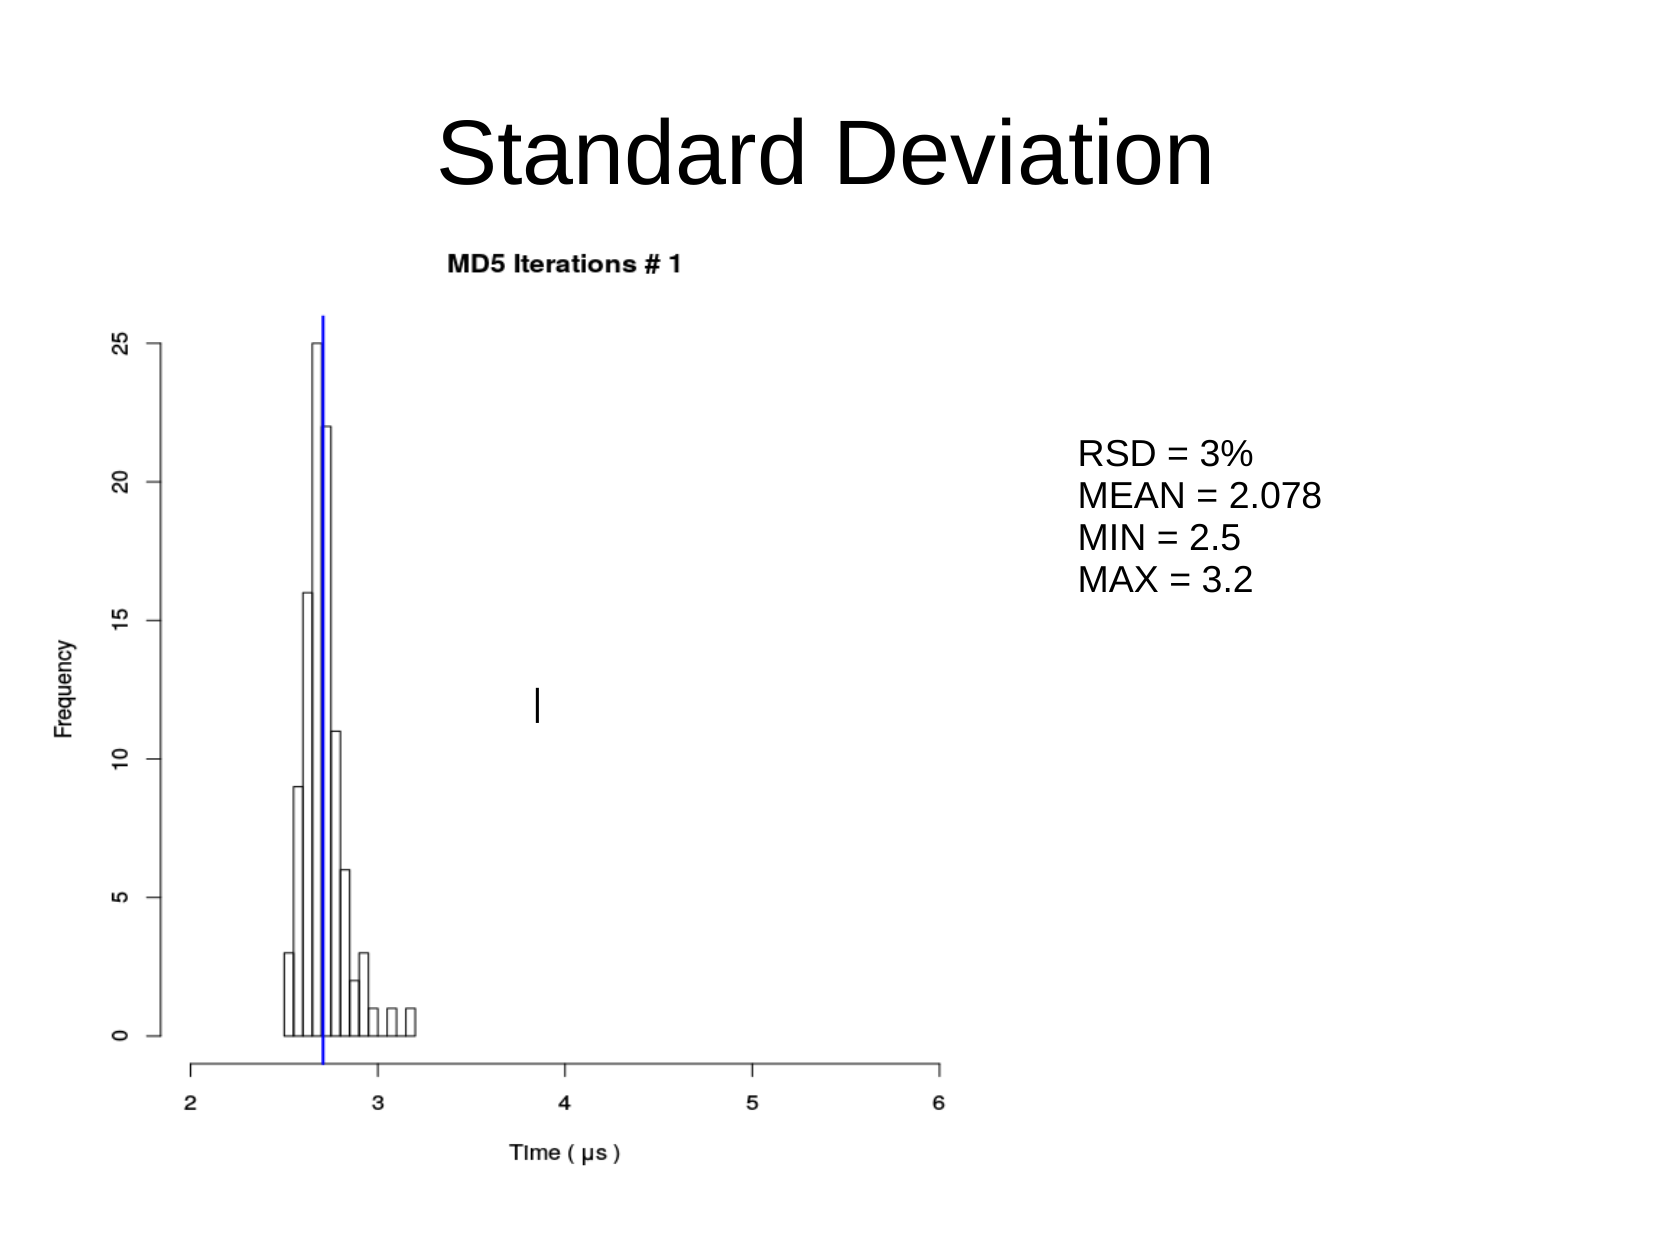

# Standard Deviation
RSD = 3%
MEAN = 2.078
MIN = 2.5
MAX = 3.2